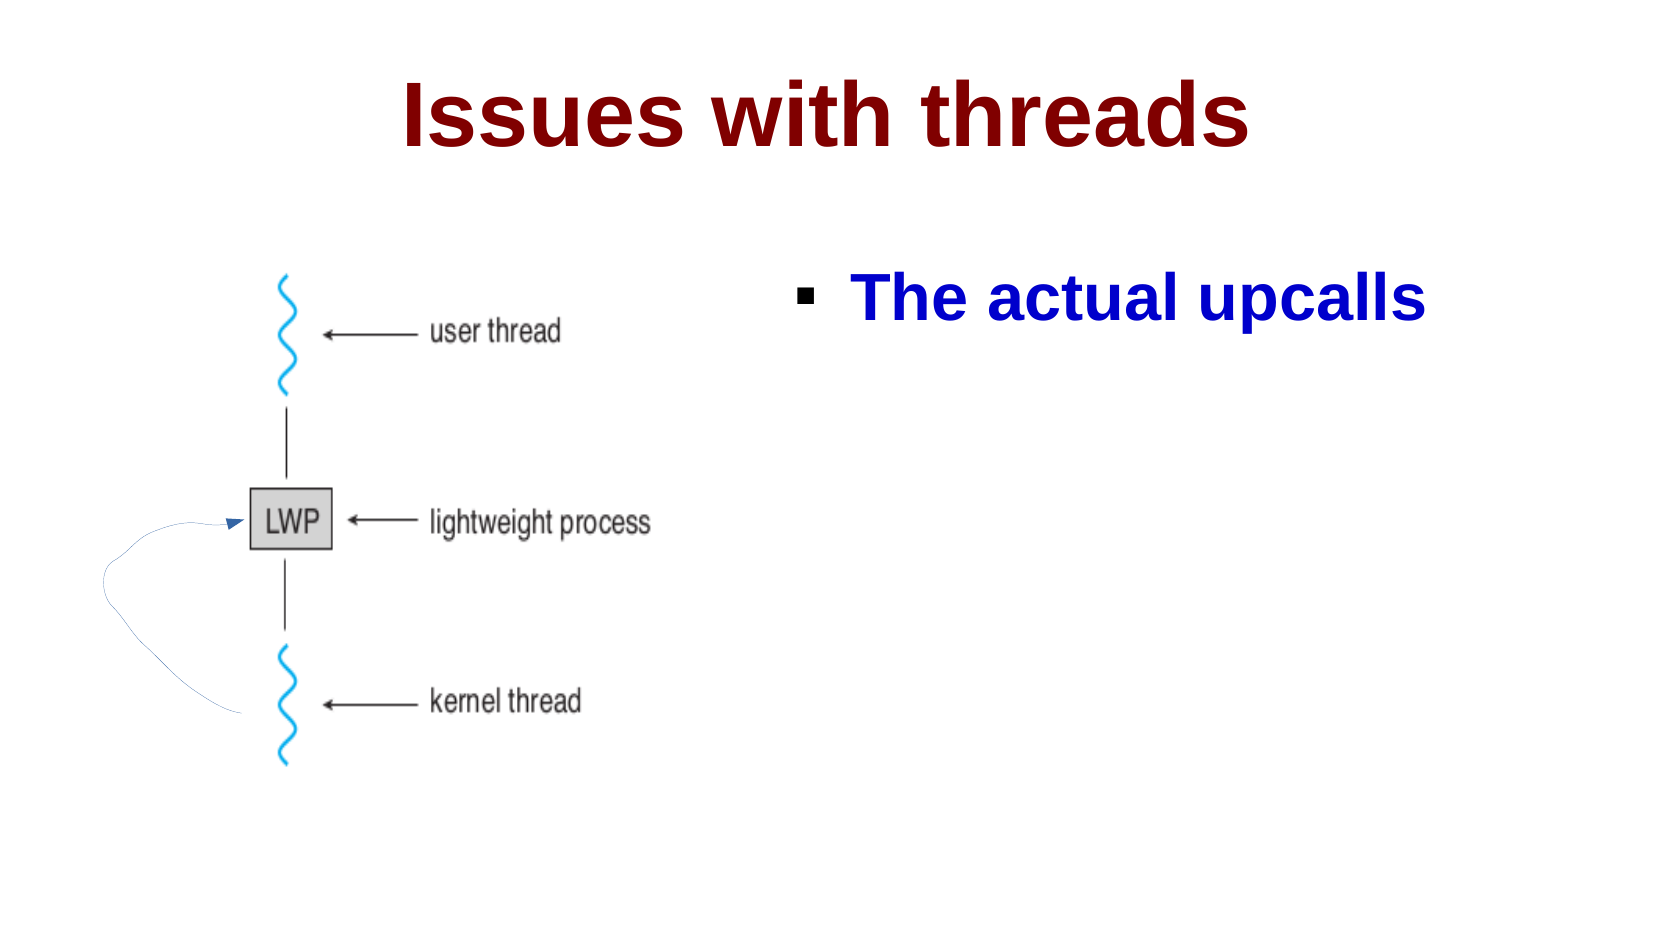

# Issues with threads
The actual upcalls